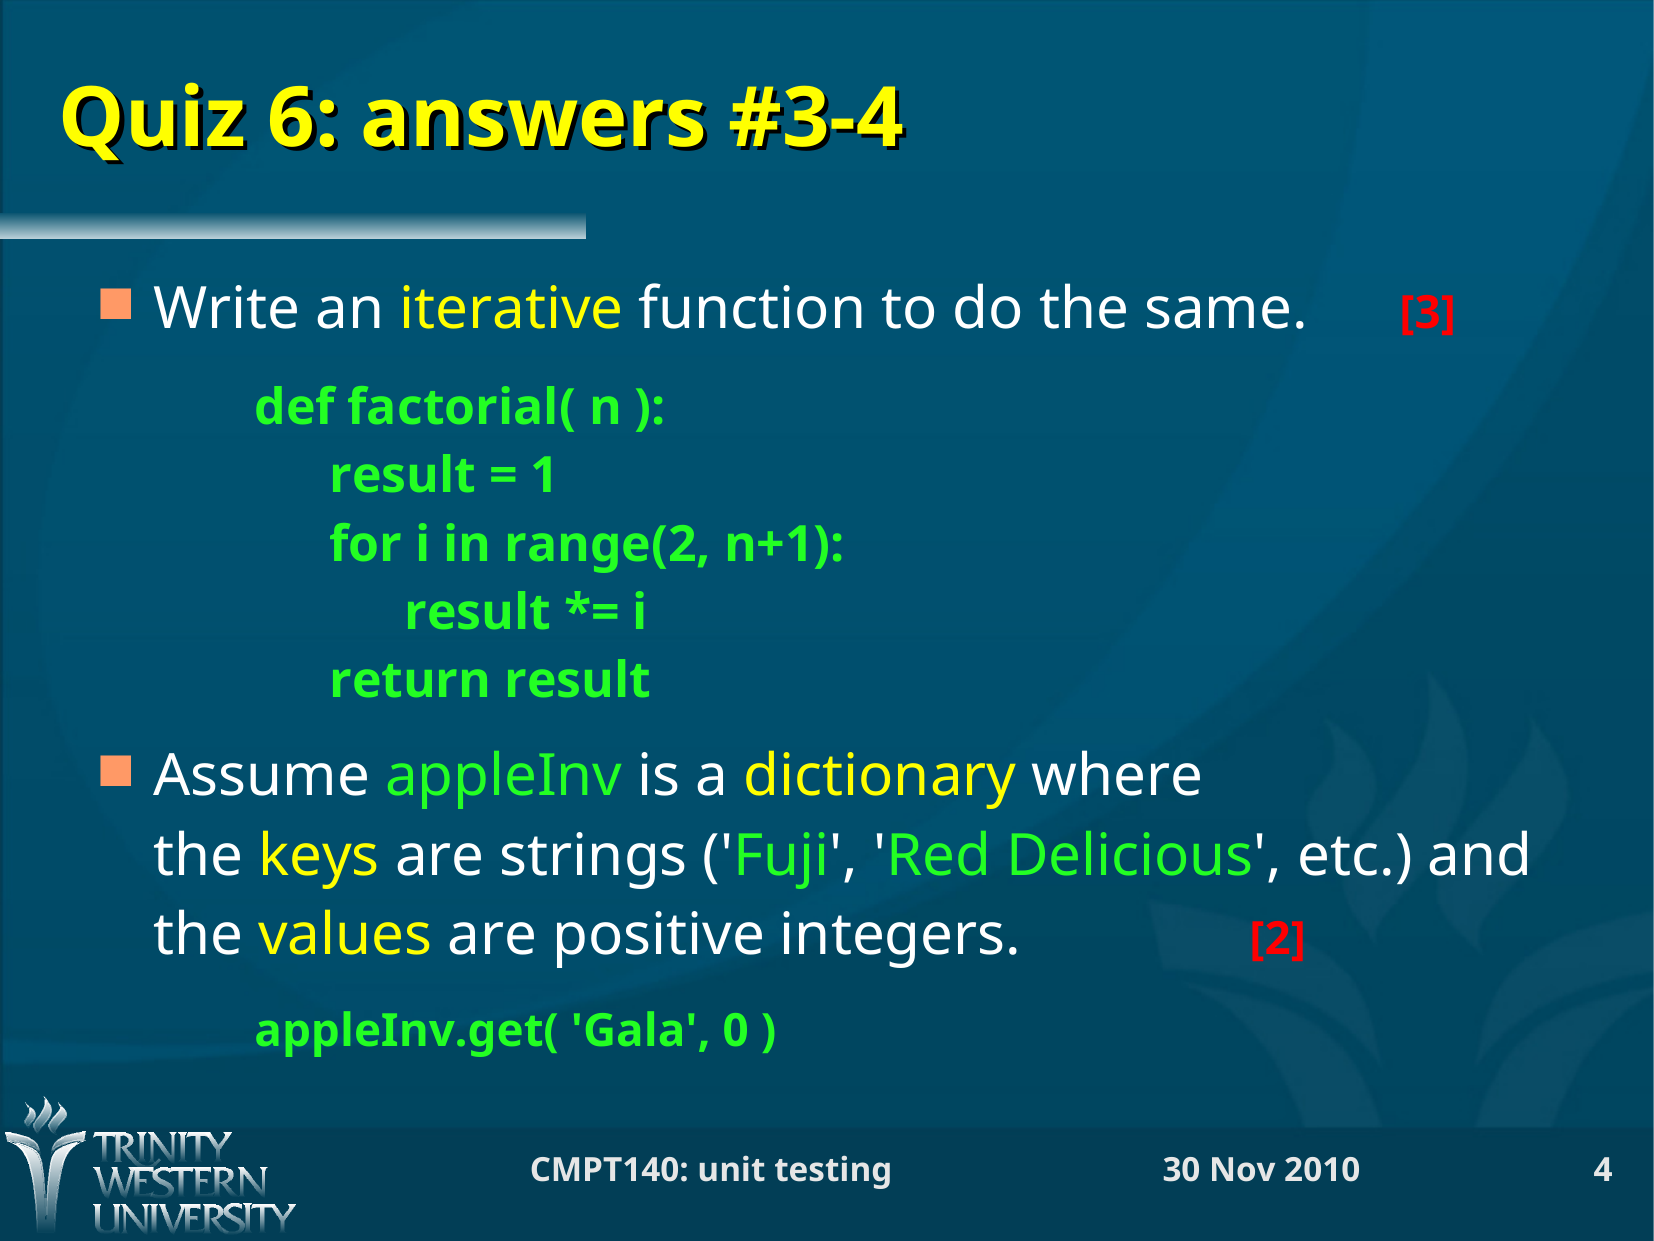

# Quiz 6: answers #3-4
Write an iterative function to do the same.	 [3]
def factorial( n ):
	result = 1
	for i in range(2, n+1):
		result *= i
	return result
Assume appleInv is a dictionary where
the keys are strings ('Fuji', 'Red Delicious', etc.) and the values are positive integers.			 [2]
appleInv.get( 'Gala', 0 )
CMPT140: unit testing
30 Nov 2010
4